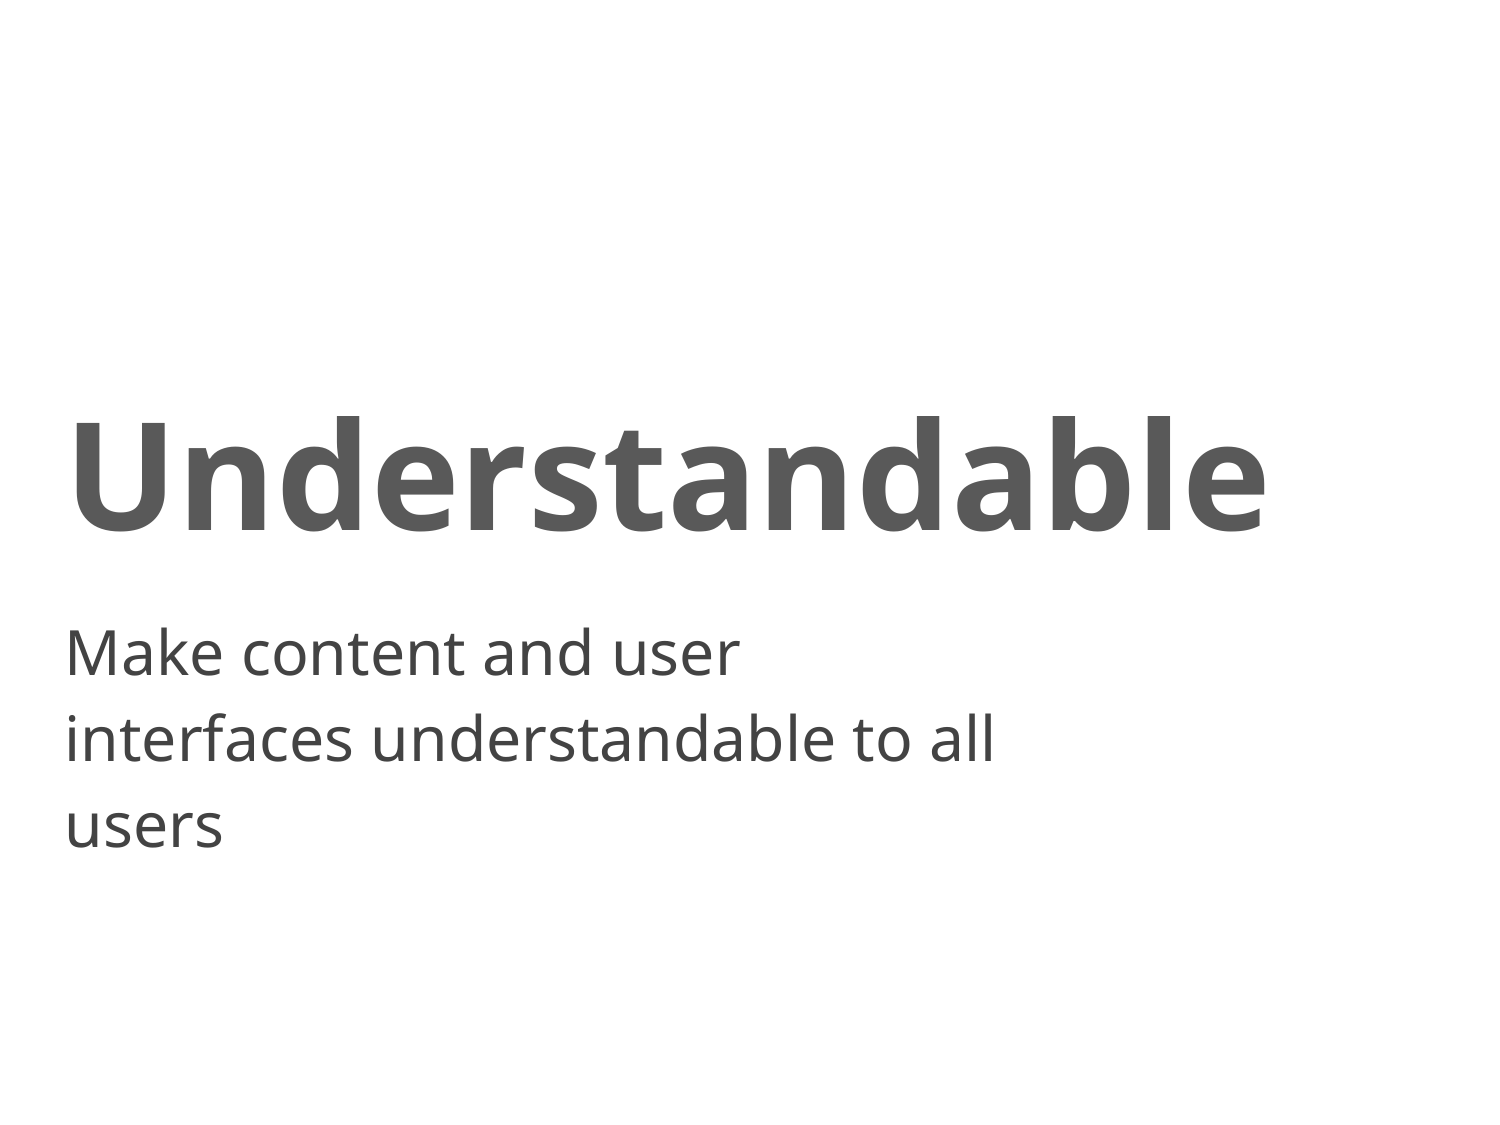

Understandable
# Make content and user interfaces understandable to all users